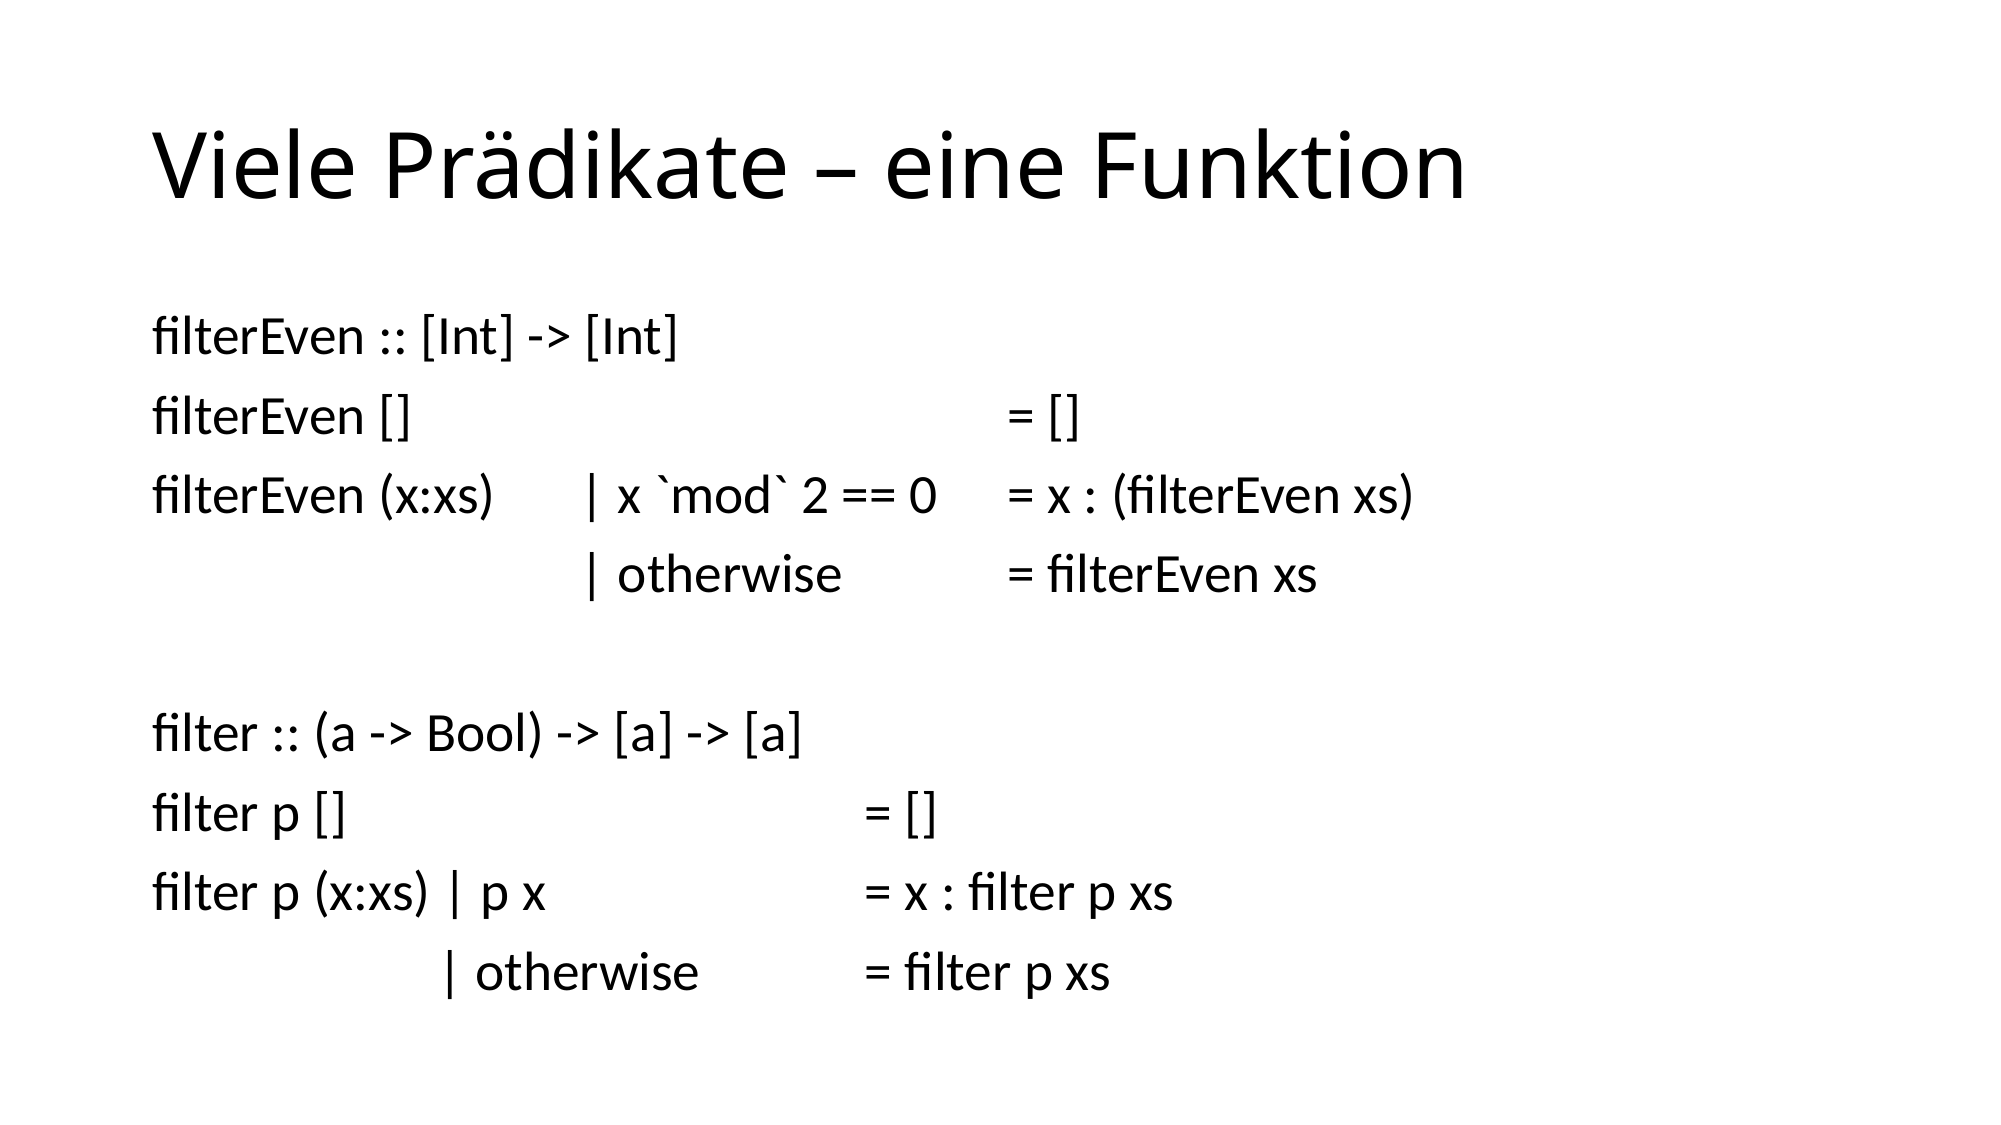

# Viele Prädikate – eine Funktion
filterEven :: [Int] -> [Int]
filterEven [] 					= []
filterEven (x:xs) 	| x `mod` 2 == 0 	= x : (filterEven xs)
			| otherwise 		= filterEven xs
filter :: (a -> Bool) -> [a] -> [a]
filter p [] 				= []
filter p (x:xs) | p x 			= x : filter p xs
		| otherwise 		= filter p xs